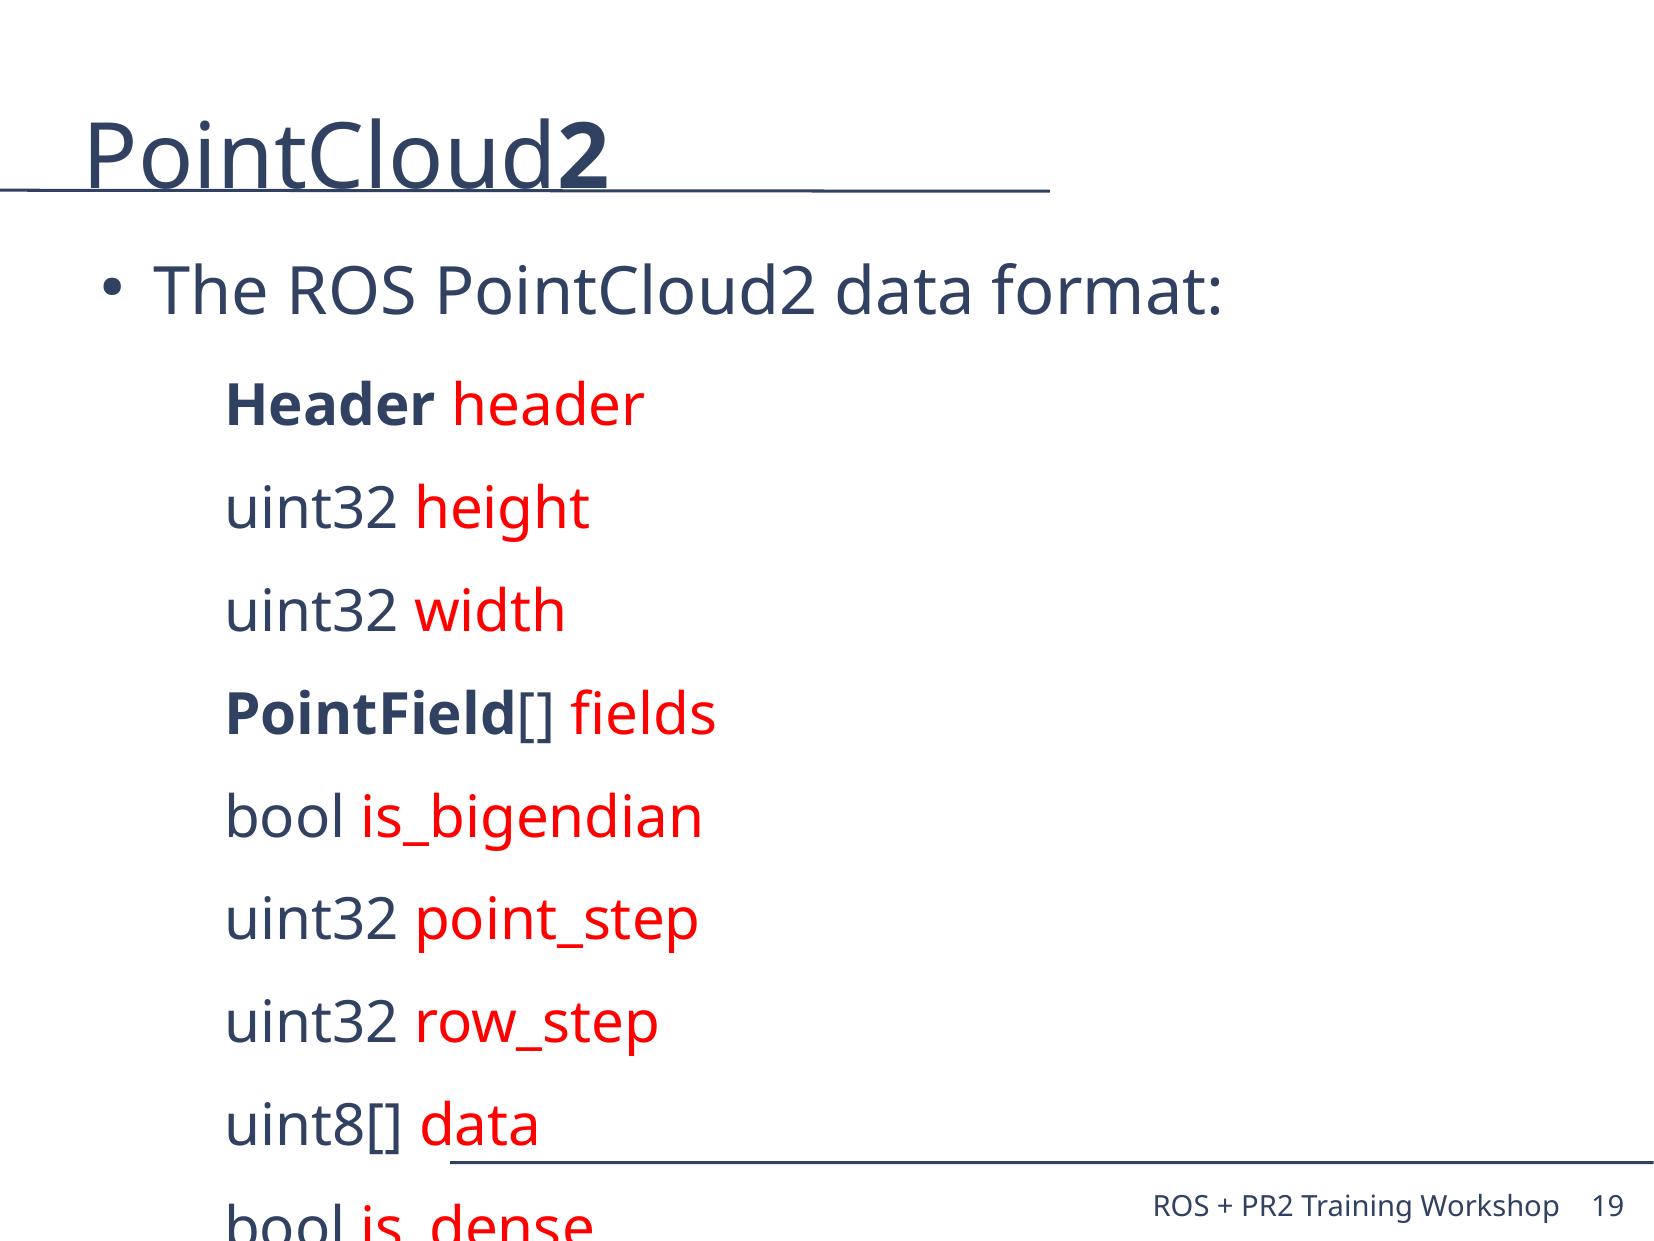

# PointCloud2
The ROS PointCloud2 data format:
Header header
uint32 height
uint32 width
PointField[] fields
bool is_bigendian
uint32 point_step
uint32 row_step
uint8[] data
bool is_dense